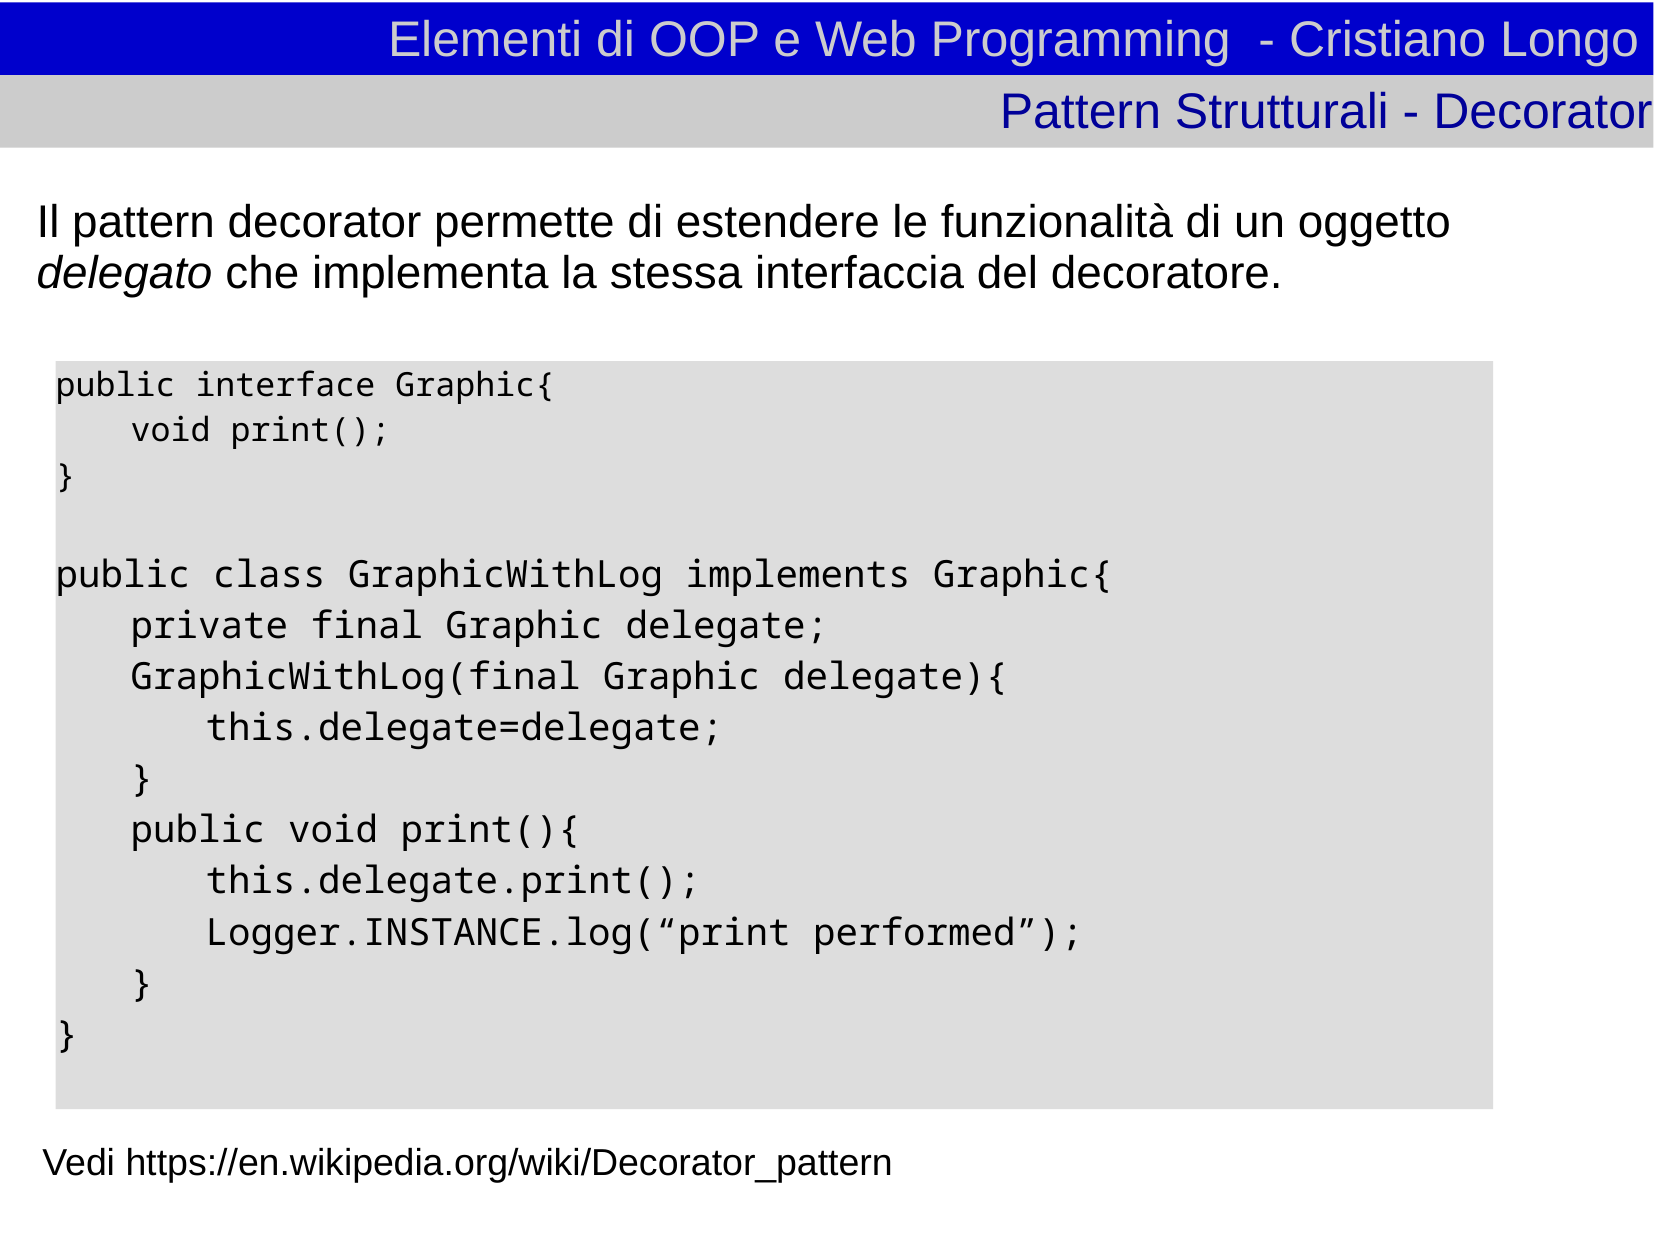

# Elementi di OOP e Web Programming - Cristiano Longo
Pattern Strutturali - Decorator
Il pattern decorator permette di estendere le funzionalità di un oggetto delegato che implementa la stessa interfaccia del decoratore.
public interface Graphic{
	void print();
}
public class GraphicWithLog implements Graphic{
	private final Graphic delegate;
	GraphicWithLog(final Graphic delegate){
		this.delegate=delegate;
	}
	public void print(){
		this.delegate.print();
		Logger.INSTANCE.log(“print performed”);
	}
}
| Utente | Cane |
| --- | --- |
| alice | fuffy |
| charlie | doggy |
| charlie | pluto |
| bob | fuffy |
Vedi https://en.wikipedia.org/wiki/Decorator_pattern